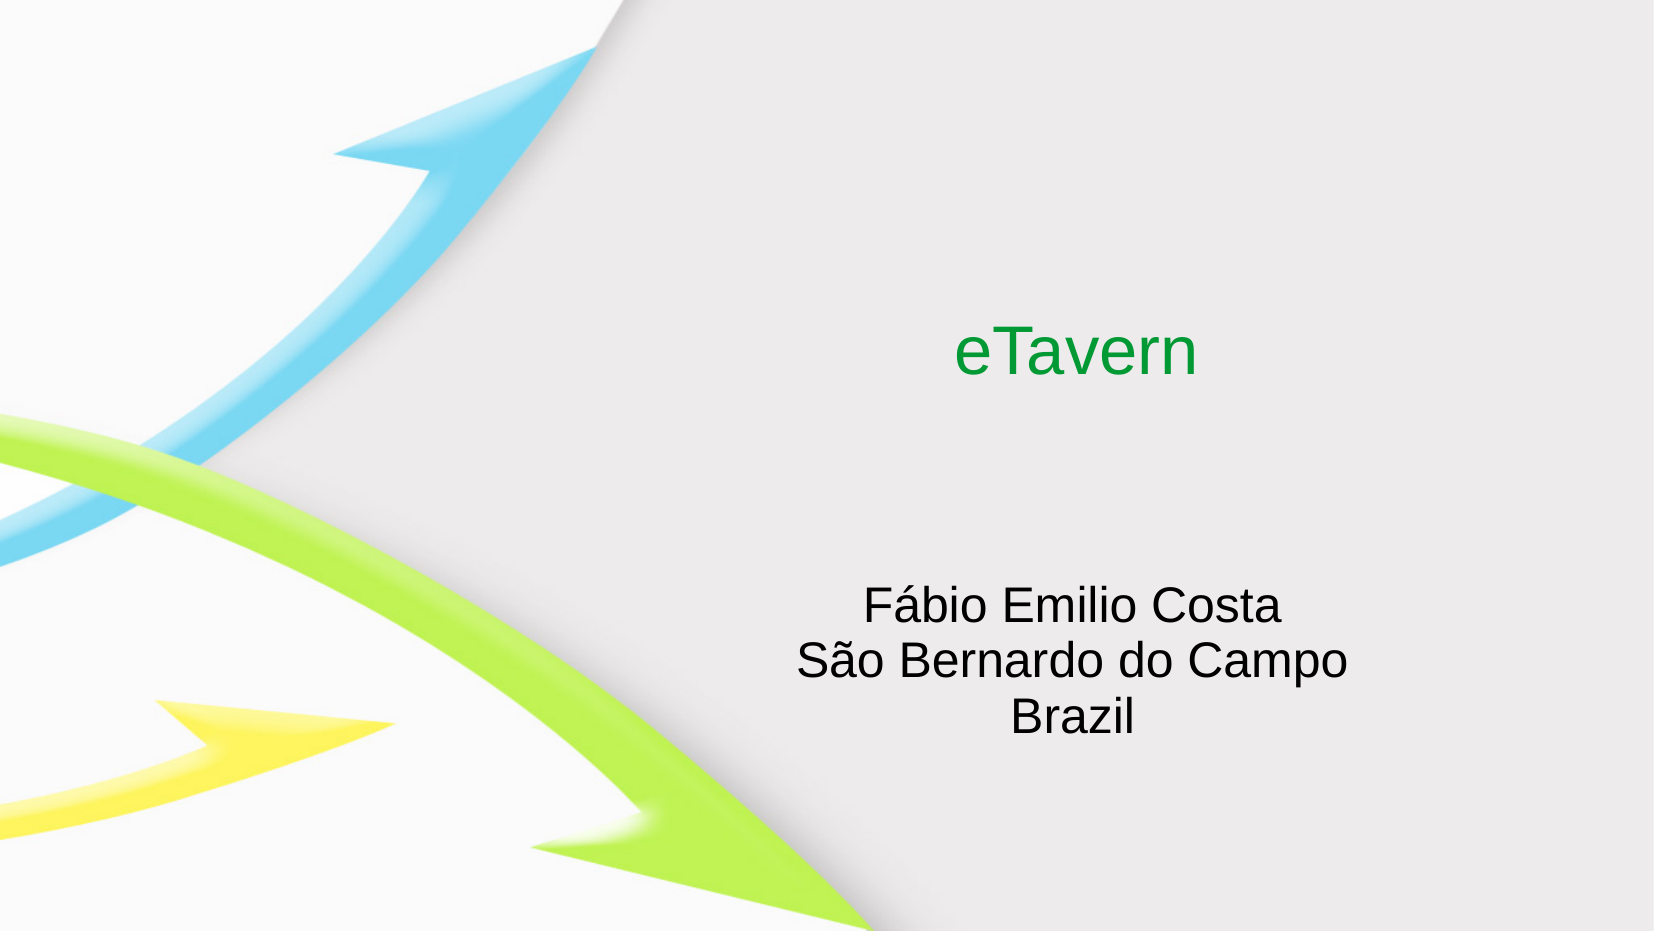

# eTavern
Fábio Emilio Costa
São Bernardo do Campo
Brazil